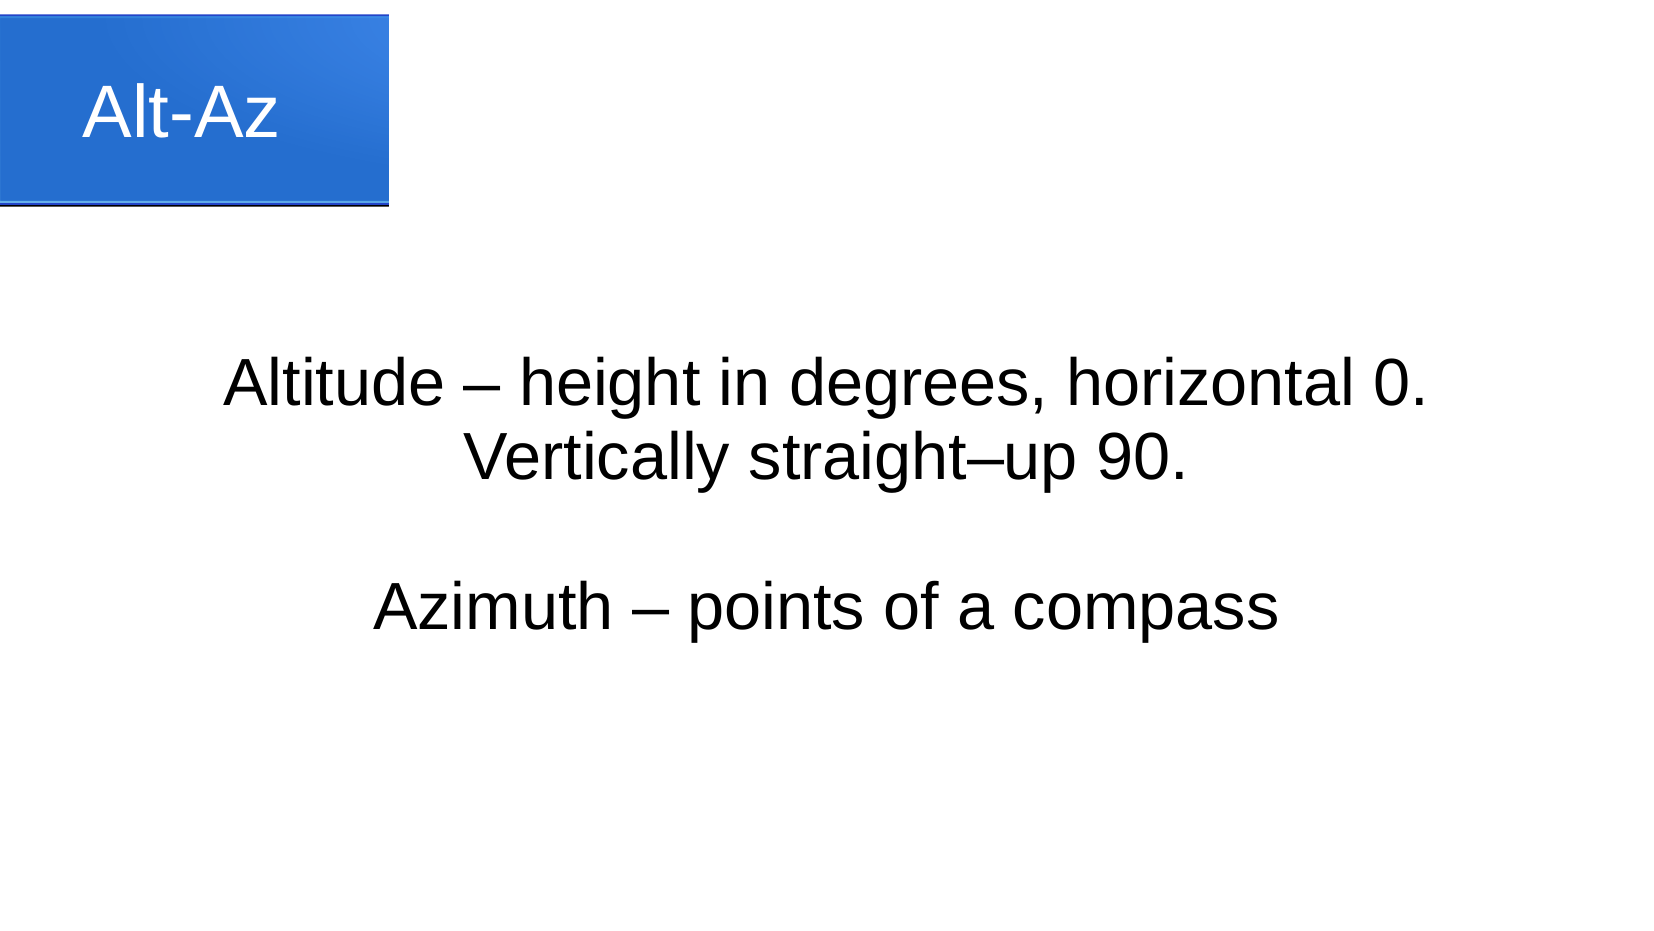

# Alt-Az
Altitude – height in degrees, horizontal 0.
Vertically straight–up 90.
Azimuth – points of a compass